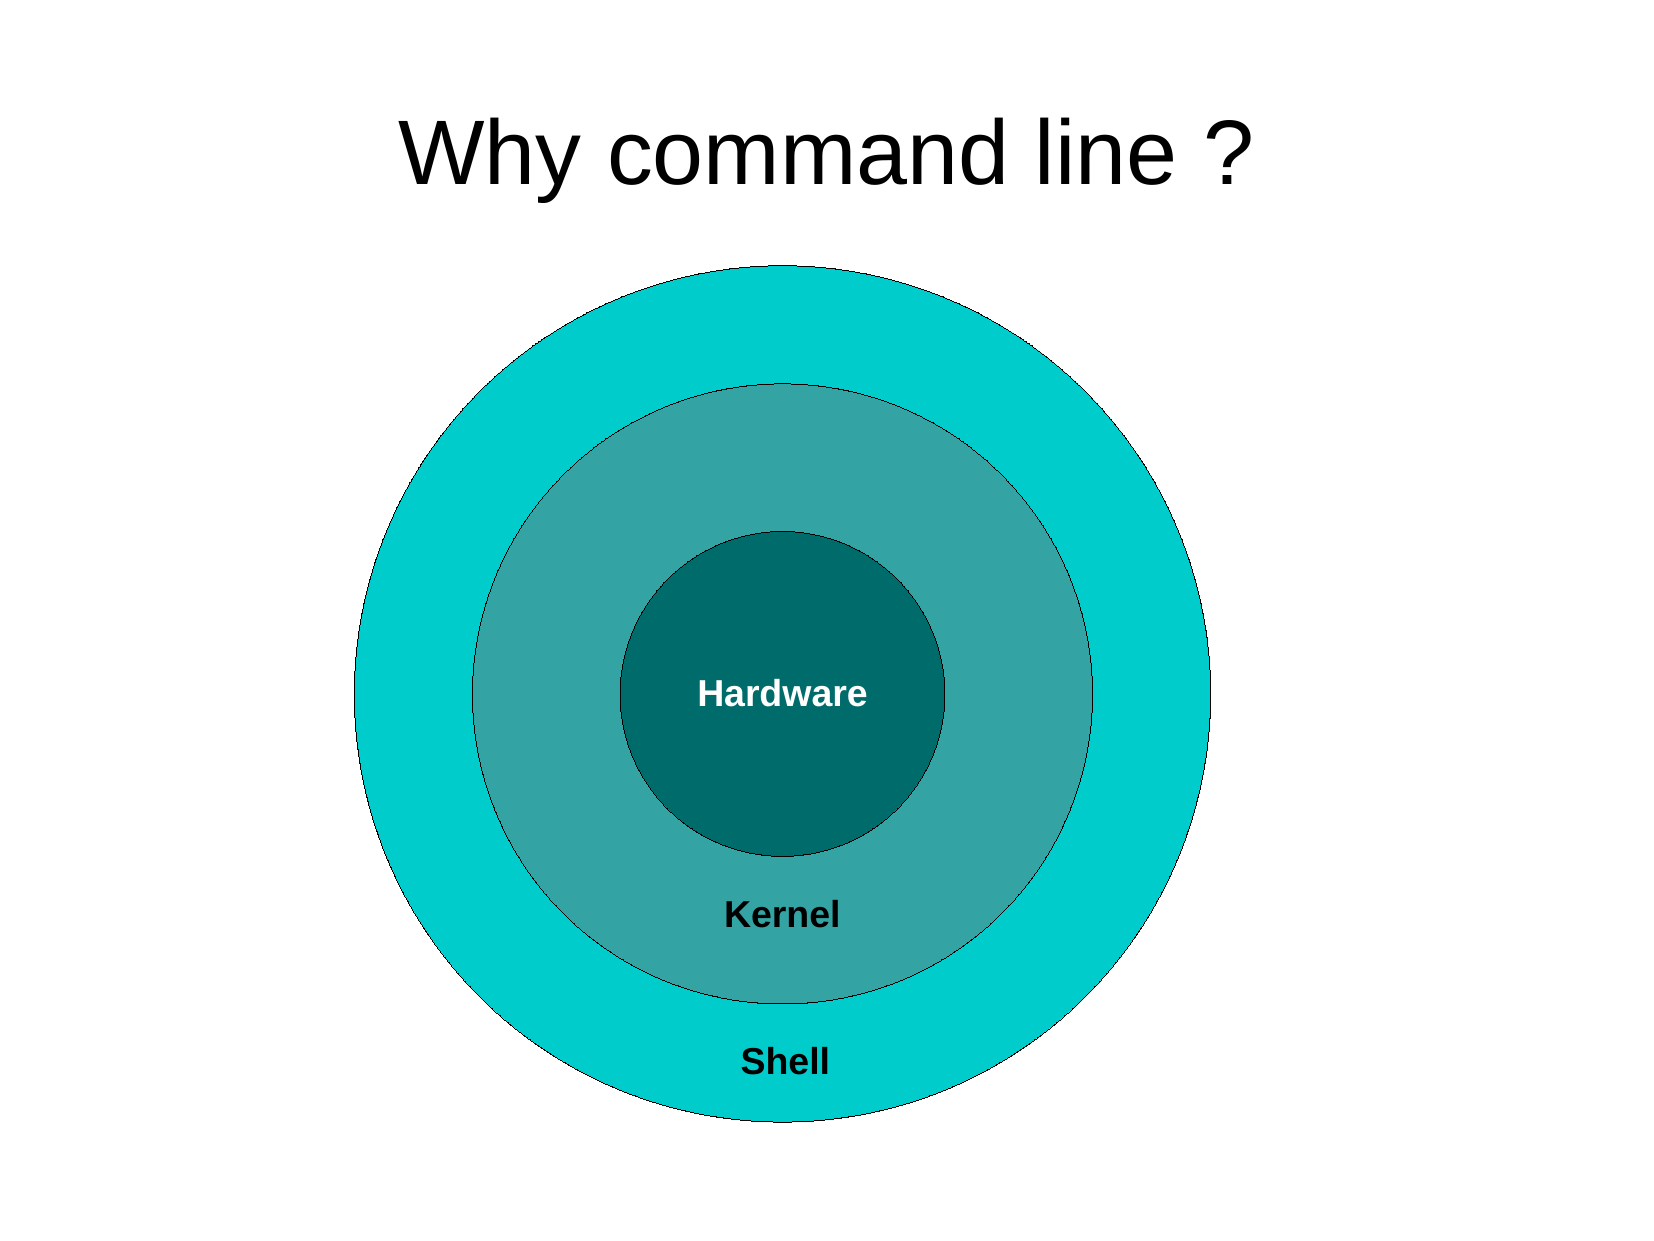

# Why command line ?
Hardware
Kernel
Shell